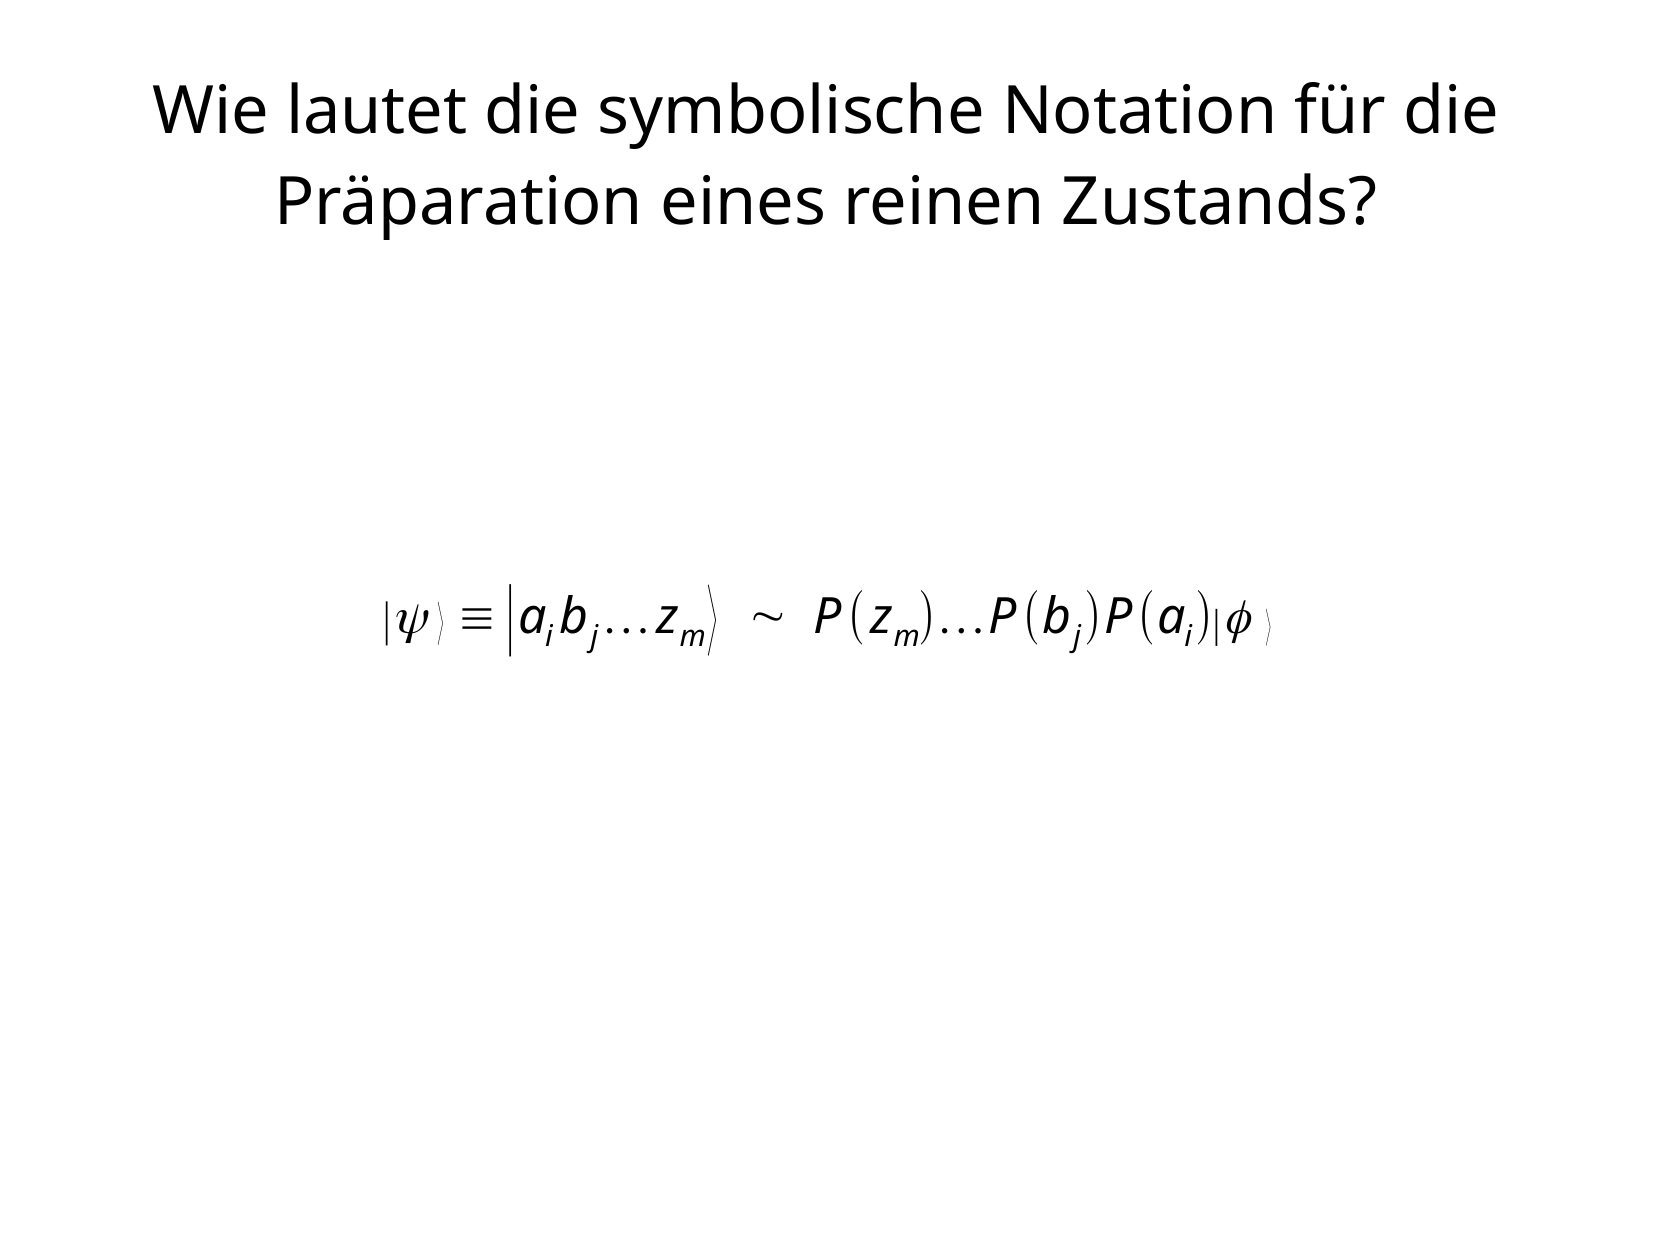

# Wie lautet die symbolische Notation für die Präparation eines reinen Zustands?